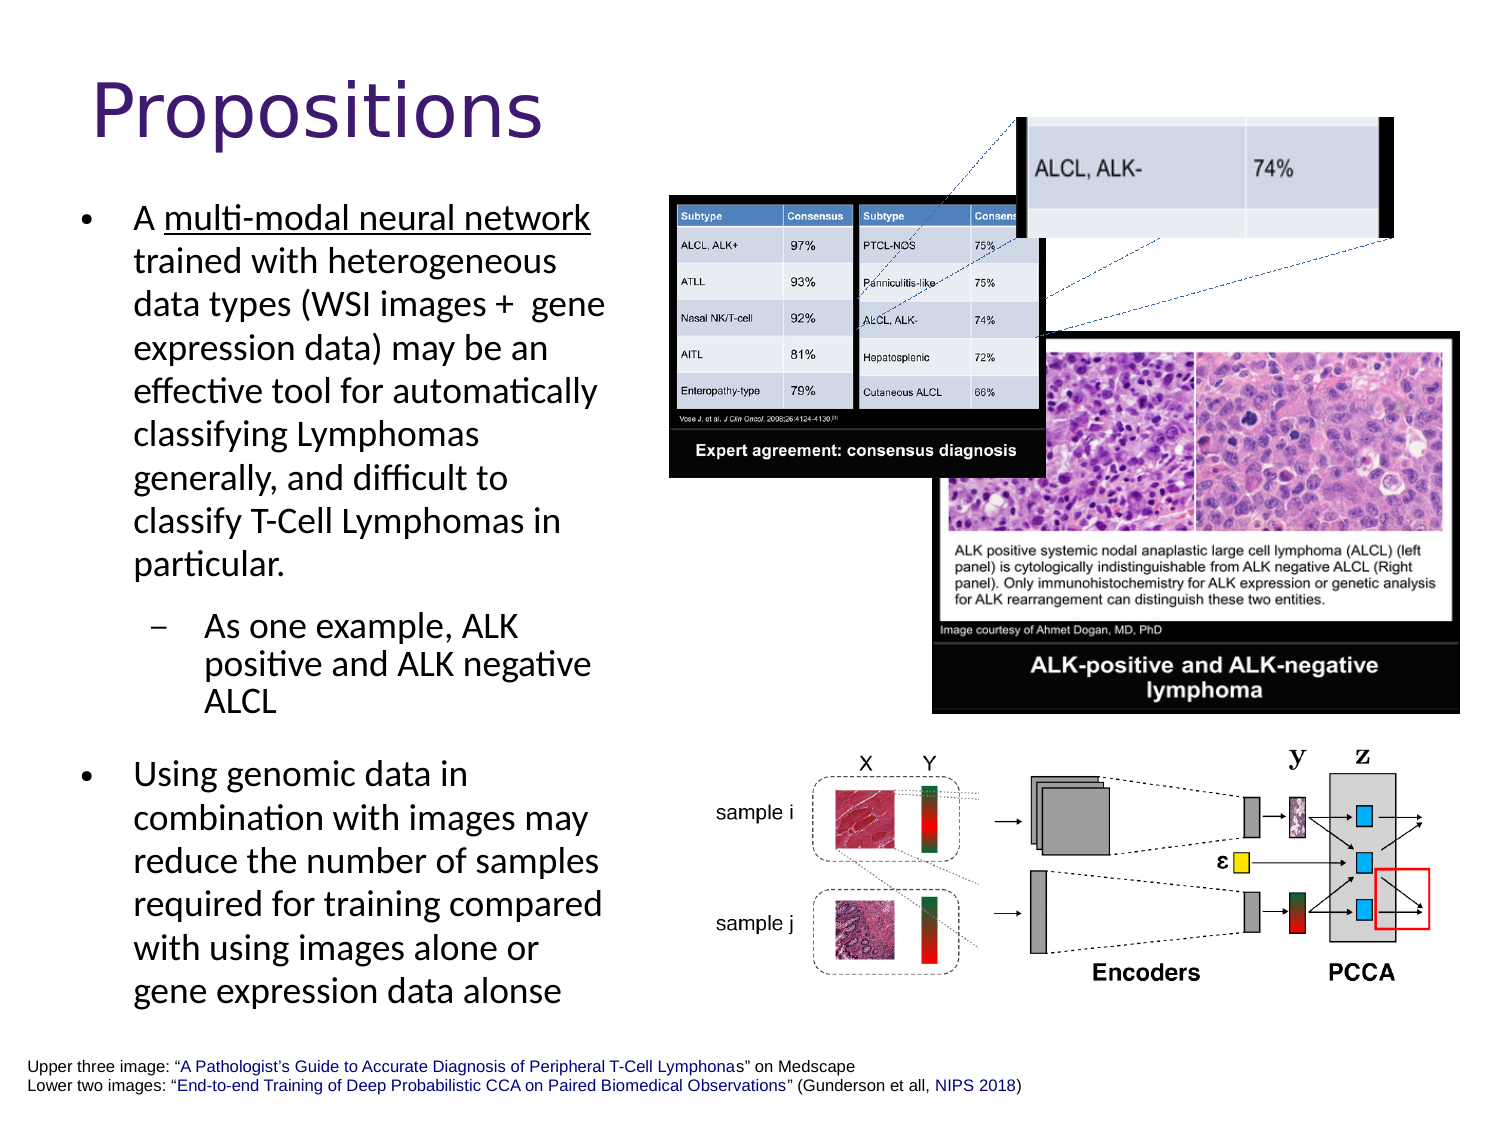

# Propositions
A multi-modal neural network trained with heterogeneous data types (WSI images + gene expression data) may be an effective tool for automatically classifying Lymphomas generally, and difficult to classify T-Cell Lymphomas in particular.
As one example, ALK positive and ALK negative ALCL
Using genomic data in combination with images may reduce the number of samples required for training compared with using images alone or gene expression data alonse
Upper three image: “A Pathologist’s Guide to Accurate Diagnosis of Peripheral T-Cell Lymphonas” on Medscape
Lower two images: “End-to-end Training of Deep Probabilistic CCA on Paired Biomedical Observations” (Gunderson et all, NIPS 2018)